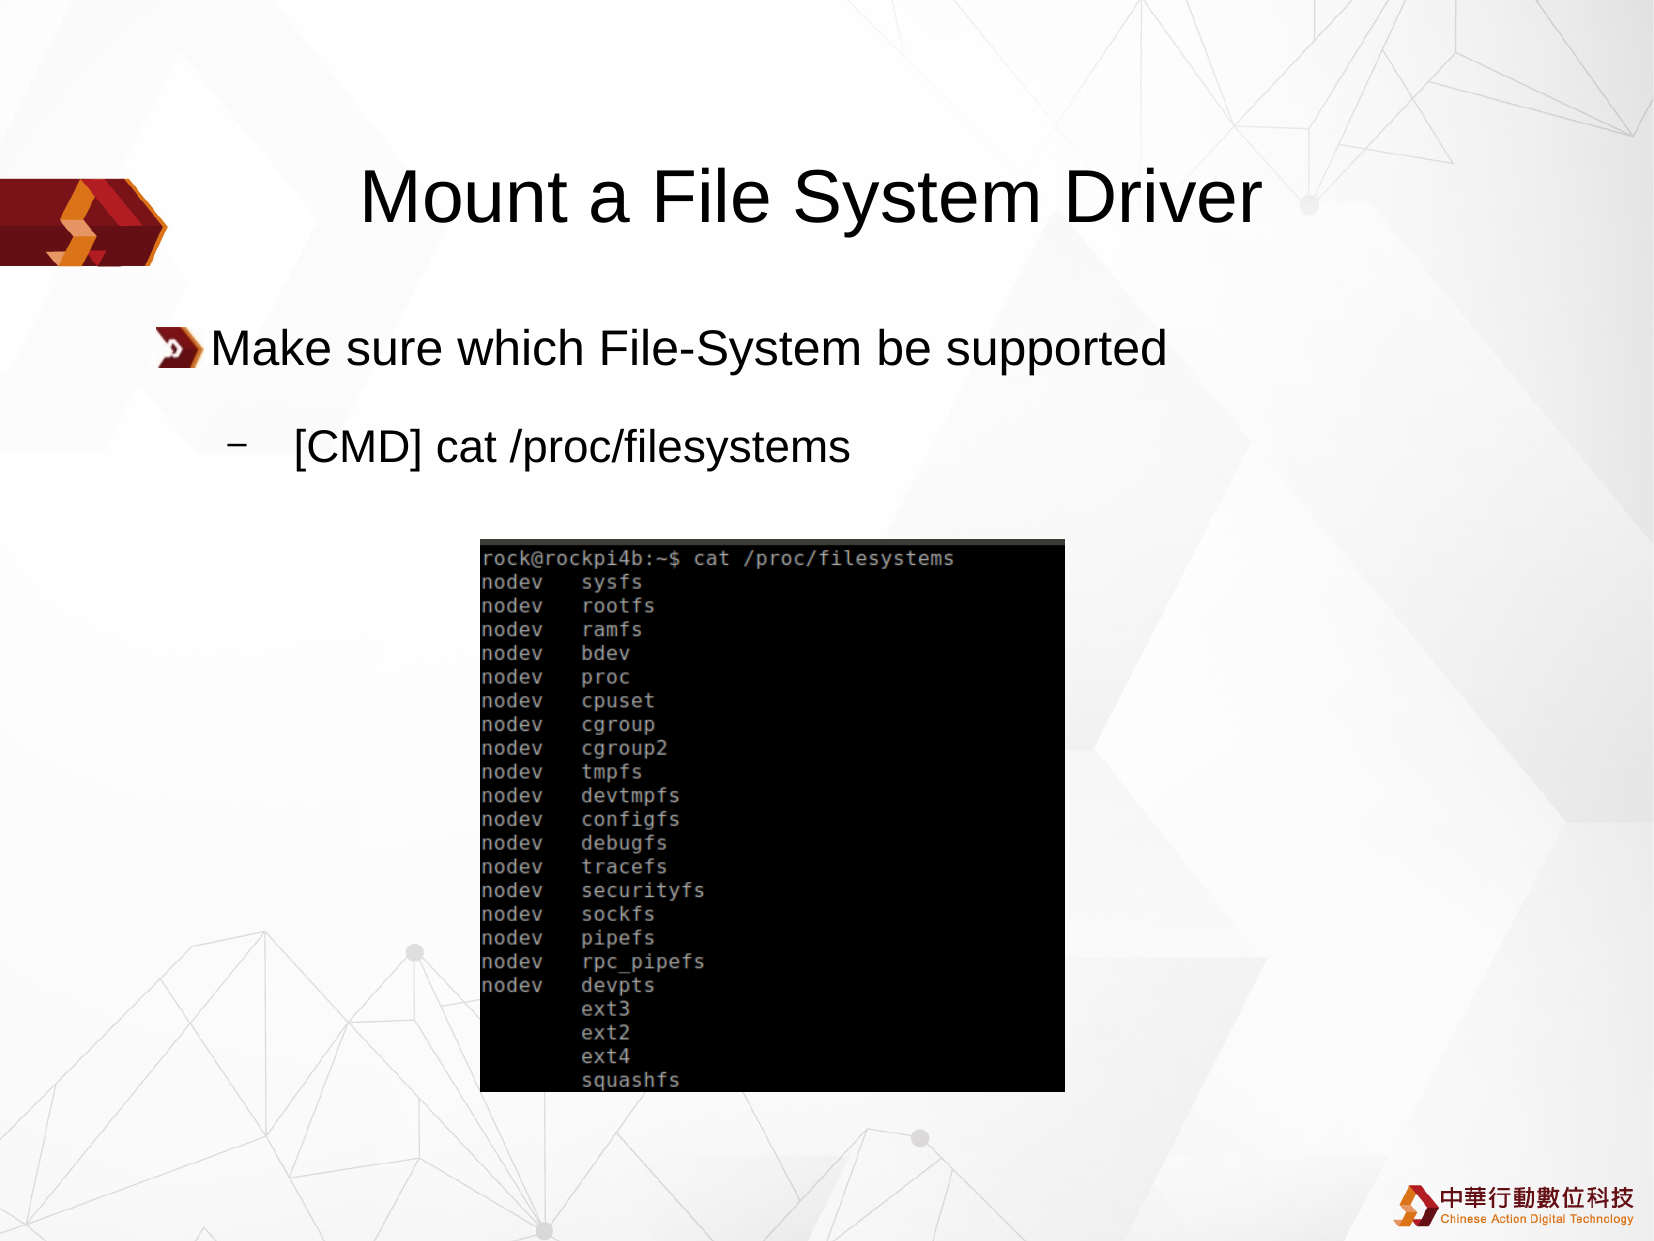

# Mount a File System Driver
Make sure which File-System be supported
 [CMD] cat /proc/filesystems